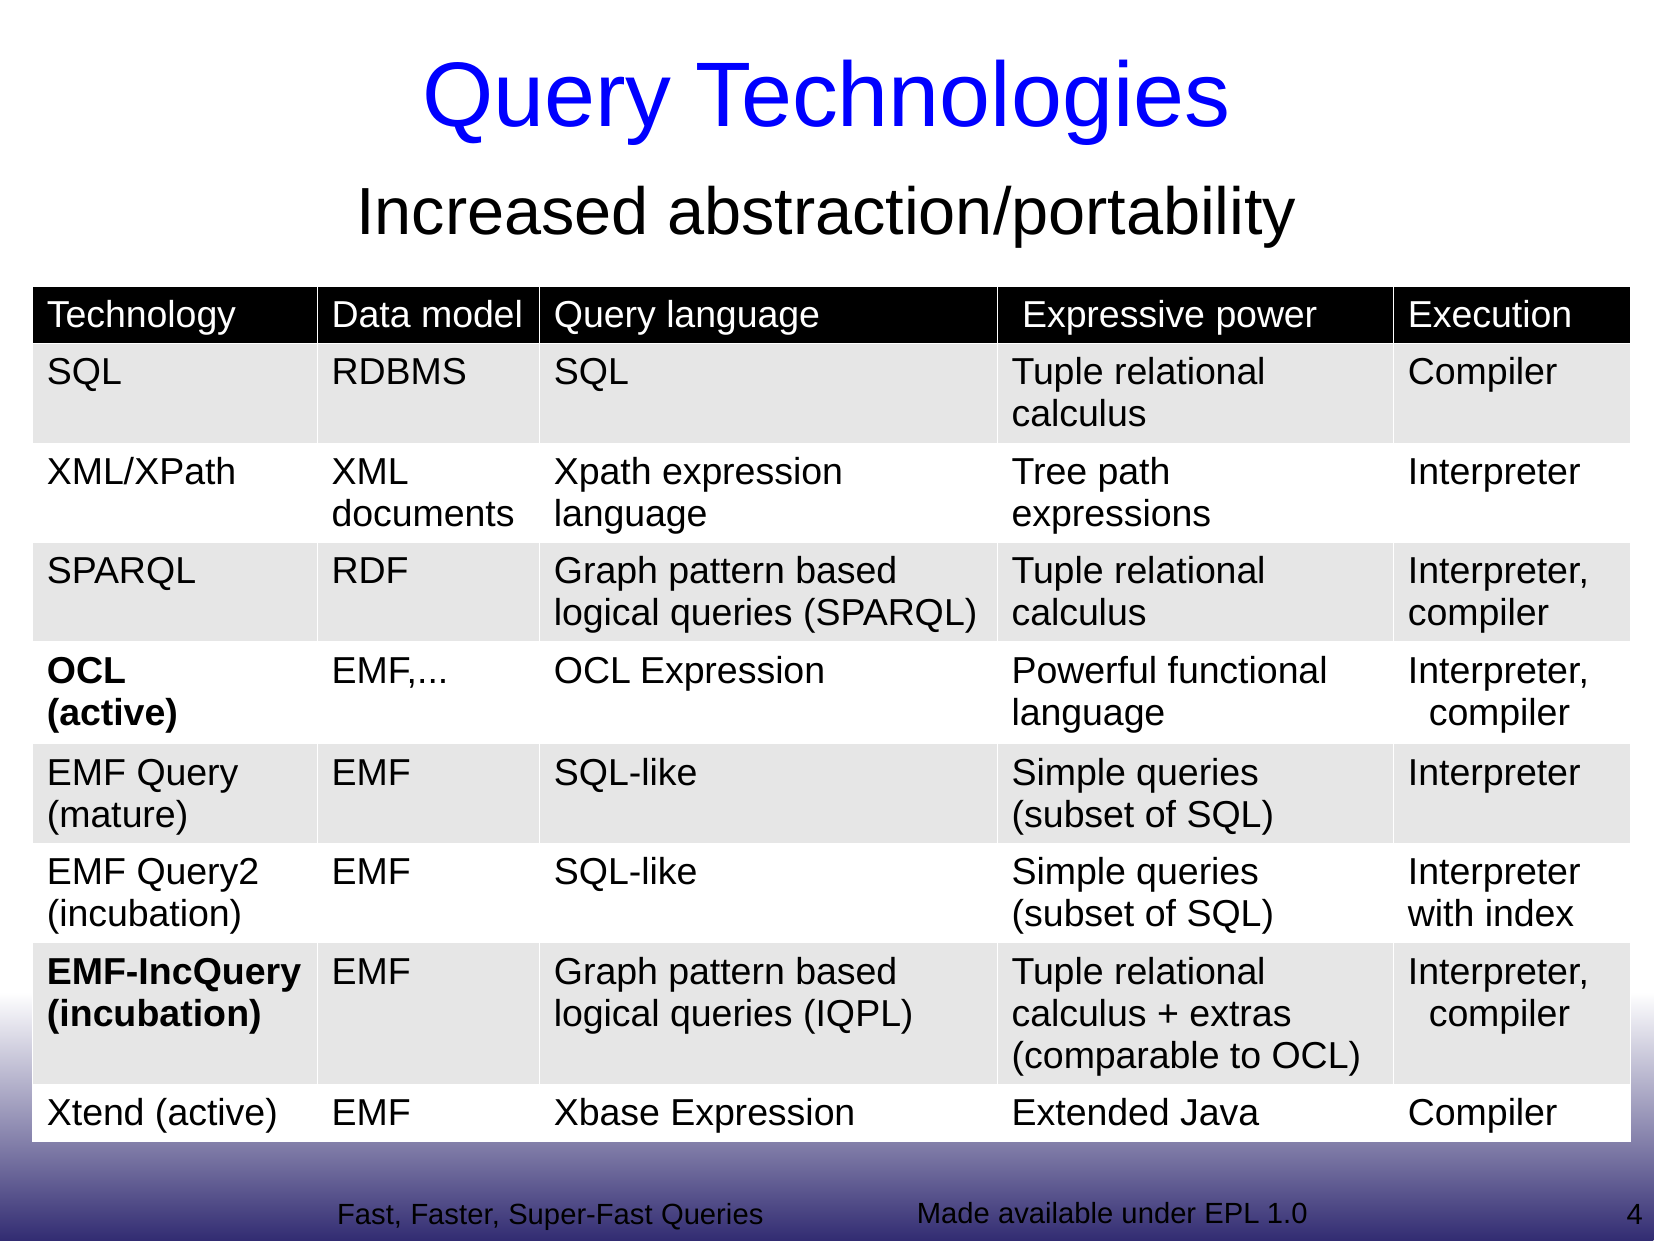

# Query Technologies
Increased abstraction/portability
| Technology | Data model | Query language | Expressive power | Execution |
| --- | --- | --- | --- | --- |
| SQL | RDBMS | SQL | Tuple relational calculus | Compiler |
| XML/XPath | XML documents | Xpath expression language | Tree path expressions | Interpreter |
| SPARQL | RDF | Graph pattern based logical queries (SPARQL) | Tuple relational calculus | Interpreter, compiler |
| OCL (active) | EMF,... | OCL Expression | Powerful functional language | Interpreter, compiler |
| EMF Query (mature) | EMF | SQL-like | Simple queries (subset of SQL) | Interpreter |
| EMF Query2 (incubation) | EMF | SQL-like | Simple queries (subset of SQL) | Interpreter with index |
| EMF-IncQuery (incubation) | EMF | Graph pattern based logical queries (IQPL) | Tuple relational calculus + extras (comparable to OCL) | Interpreter, compiler |
| Xtend (active) | EMF | Xbase Expression | Extended Java | Compiler |
Fast, Faster, Super-Fast Queries
4